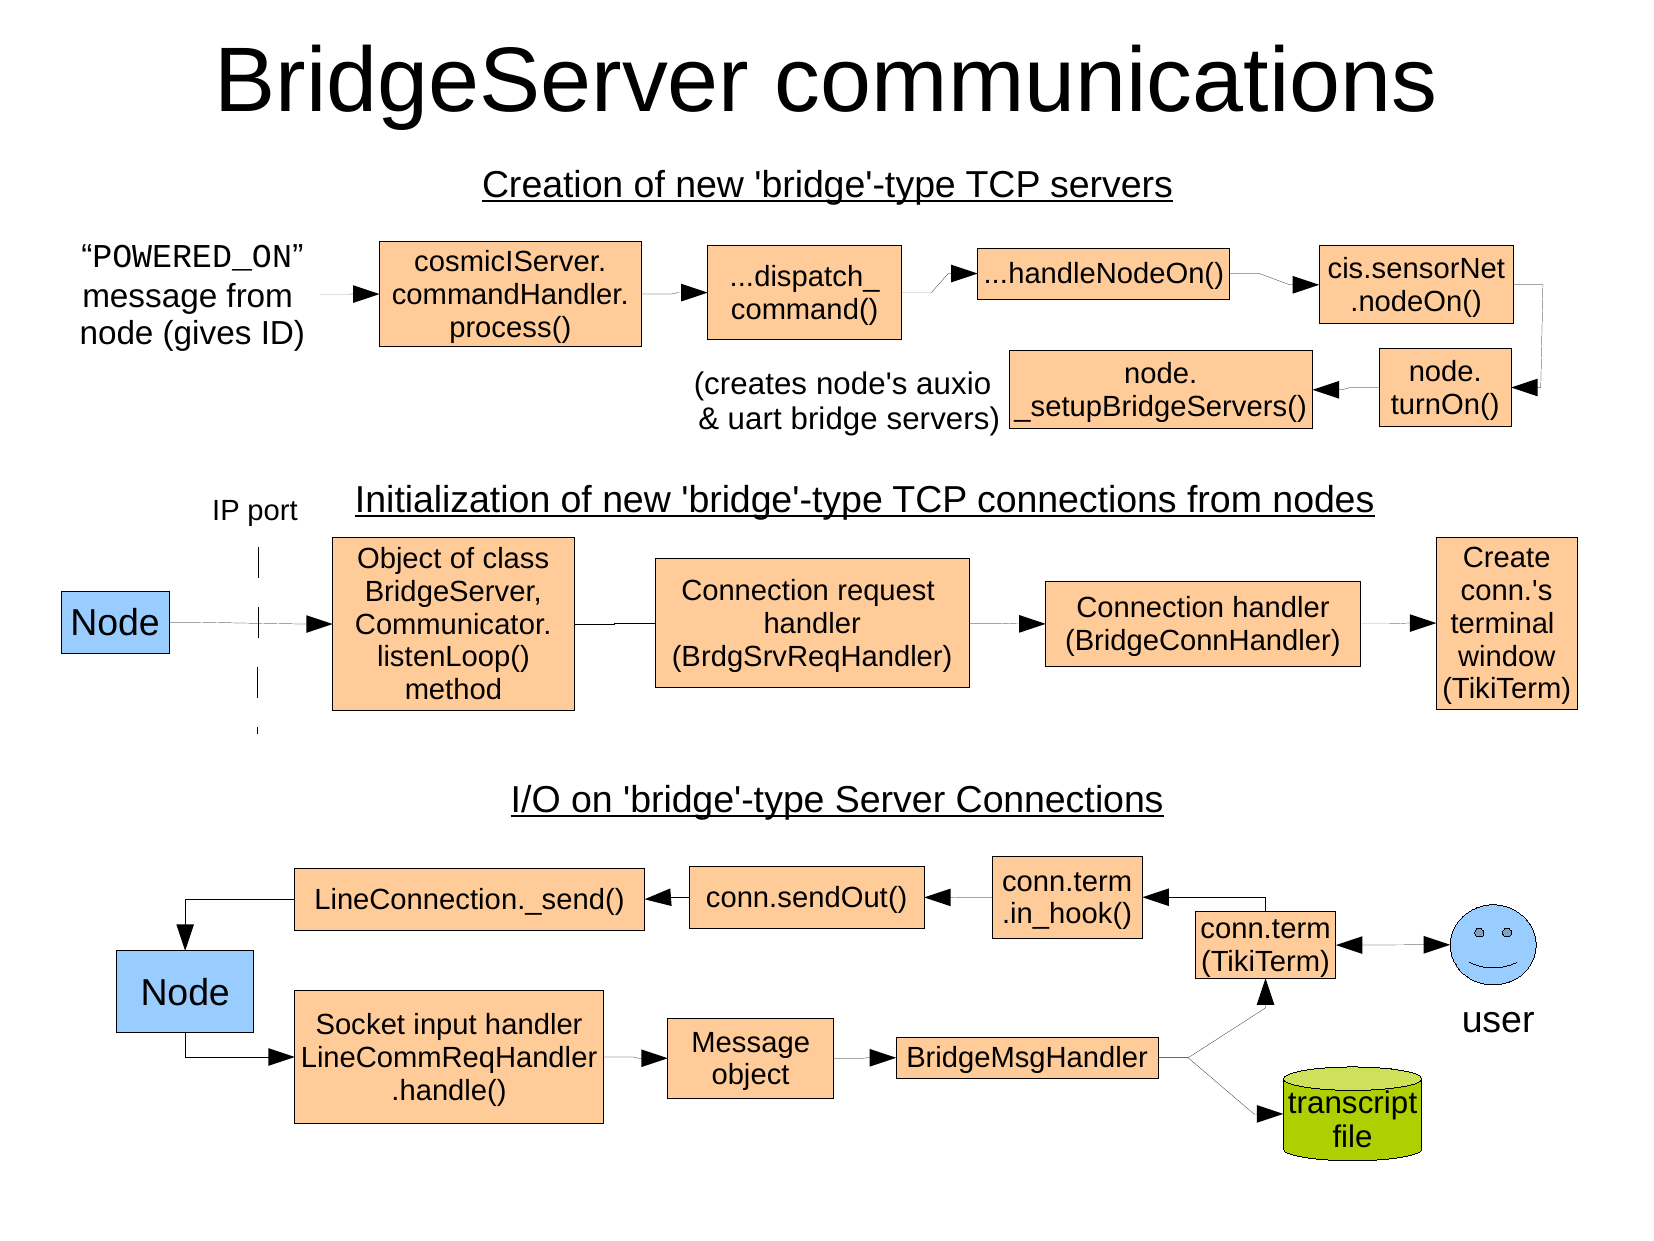

# BridgeServer communications
Creation of new 'bridge'-type TCP servers
“POWERED_ON”
message from
node (gives ID)
cosmicIServer.
commandHandler.
process()
...dispatch_
command()
cis.sensorNet
.nodeOn()
cis.sensorNet
.nodeOn()
...handleNodeOn()
node.
turnOn()
node.
_setupBridgeServers()
(creates node's auxio
& uart bridge servers)
Initialization of new 'bridge'-type TCP connections from nodes
IP port
Object of class
BridgeServer,
Communicator.
listenLoop()
method
Create
conn.'s
terminal
window
(TikiTerm)
Connection request
handler
(BrdgSrvReqHandler)
Connection handler
(BridgeConnHandler)
Node
I/O on 'bridge'-type Server Connections
conn.term
.in_hook()
conn.sendOut()
LineConnection._send()
conn.term
(TikiTerm)
Node
Socket input handler
LineCommReqHandler
.handle()
user
Message
object
BridgeMsgHandler
transcript
file